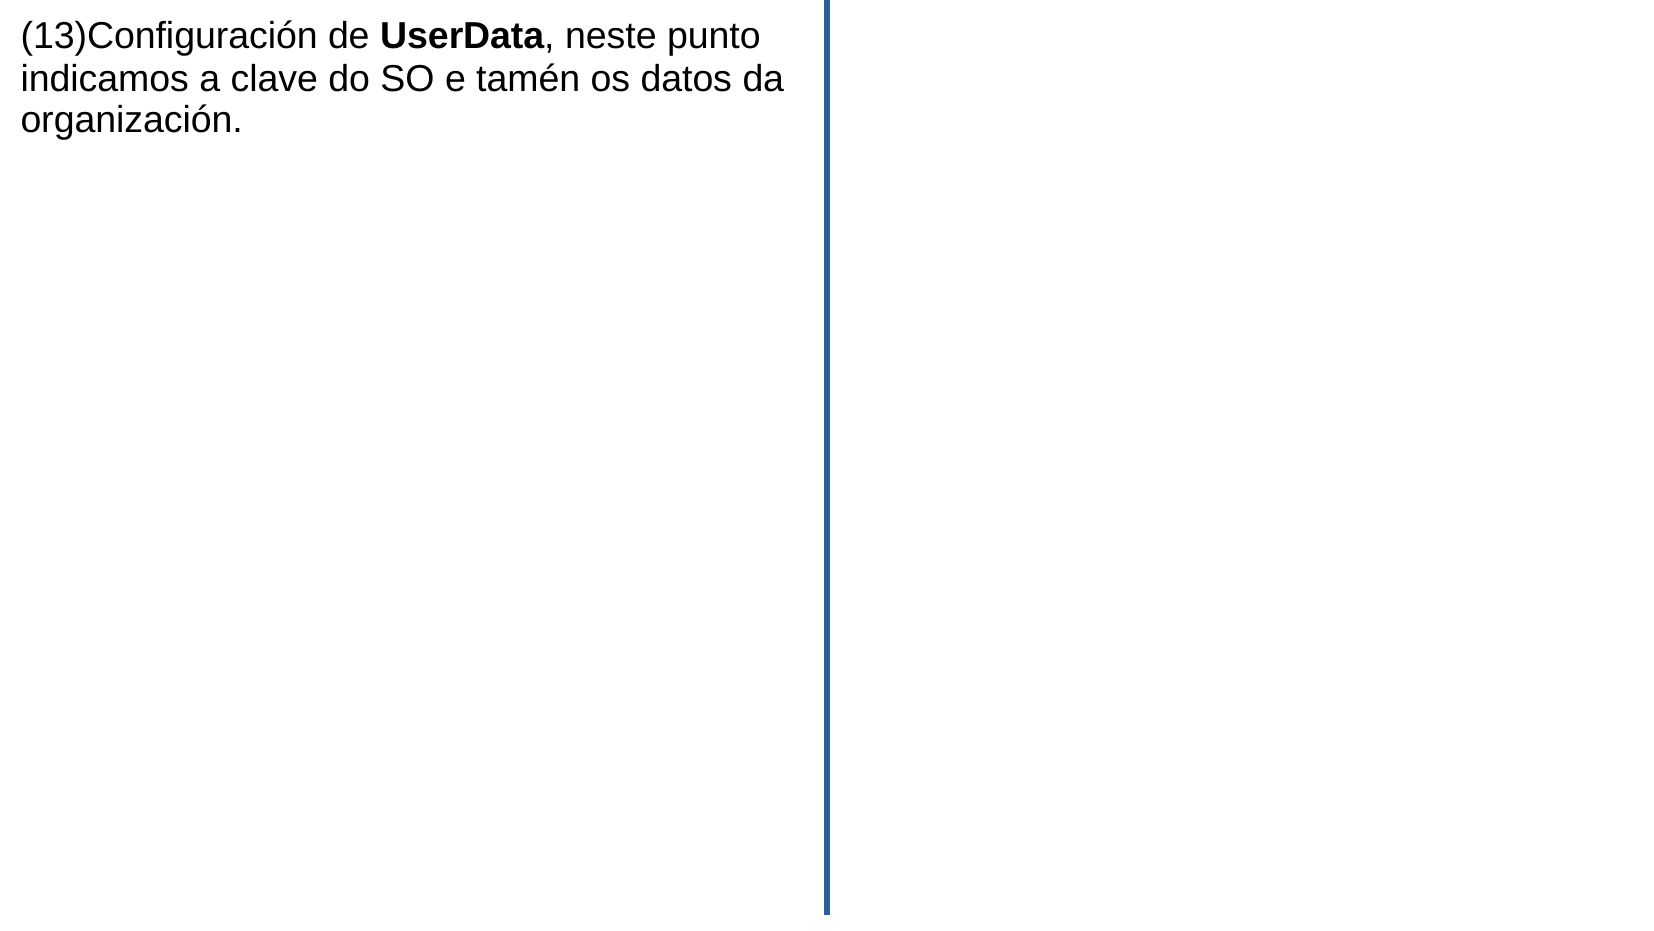

(13)Configuración de UserData, neste punto indicamos a clave do SO e tamén os datos da organización.